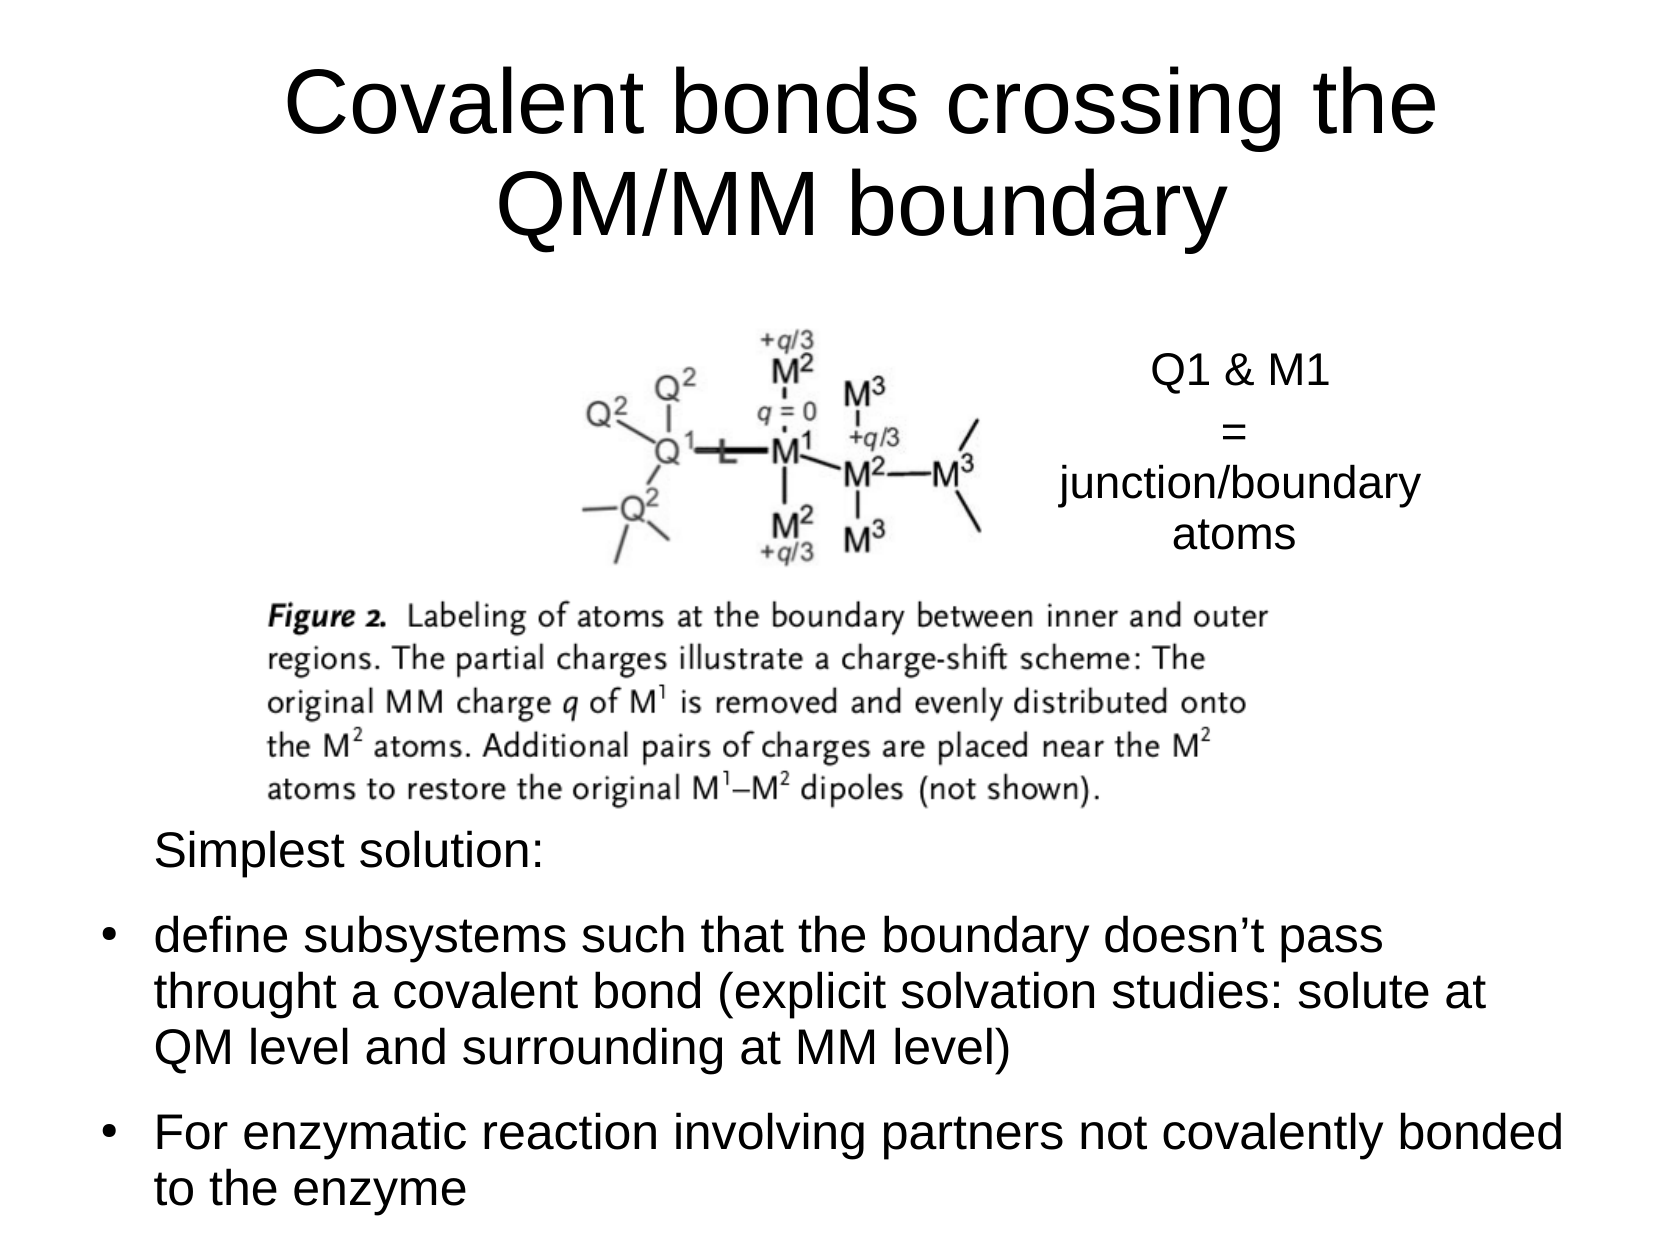

# Covalent bonds crossing the QM/MM boundary
 Q1 & M1
=
 junction/boundary atoms
Simplest solution:
define subsystems such that the boundary doesn’t pass throught a covalent bond (explicit solvation studies: solute at QM level and surrounding at MM level)
For enzymatic reaction involving partners not covalently bonded to the enzyme